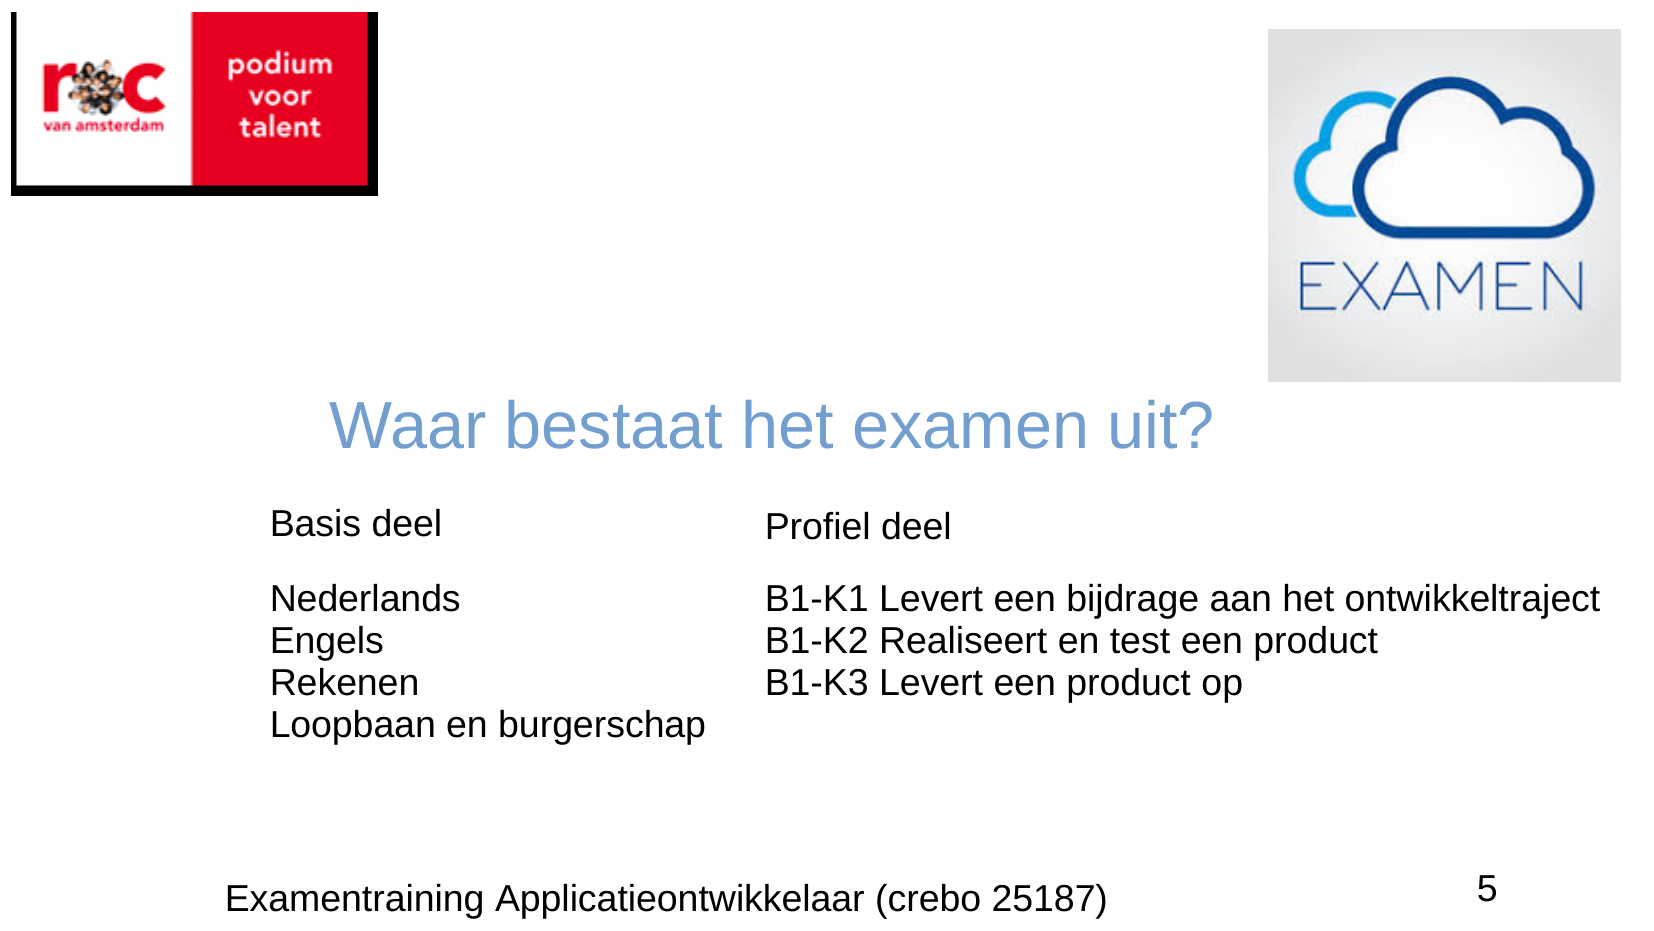

Waar bestaat het examen uit?
Basis deel
Profiel deel
Nederlands
Engels
Rekenen
Loopbaan en burgerschap
B1-K1 Levert een bijdrage aan het ontwikkeltraject
B1-K2 Realiseert en test een product
B1-K3 Levert een product op
Examentraining Applicatieontwikkelaar (crebo 25187)